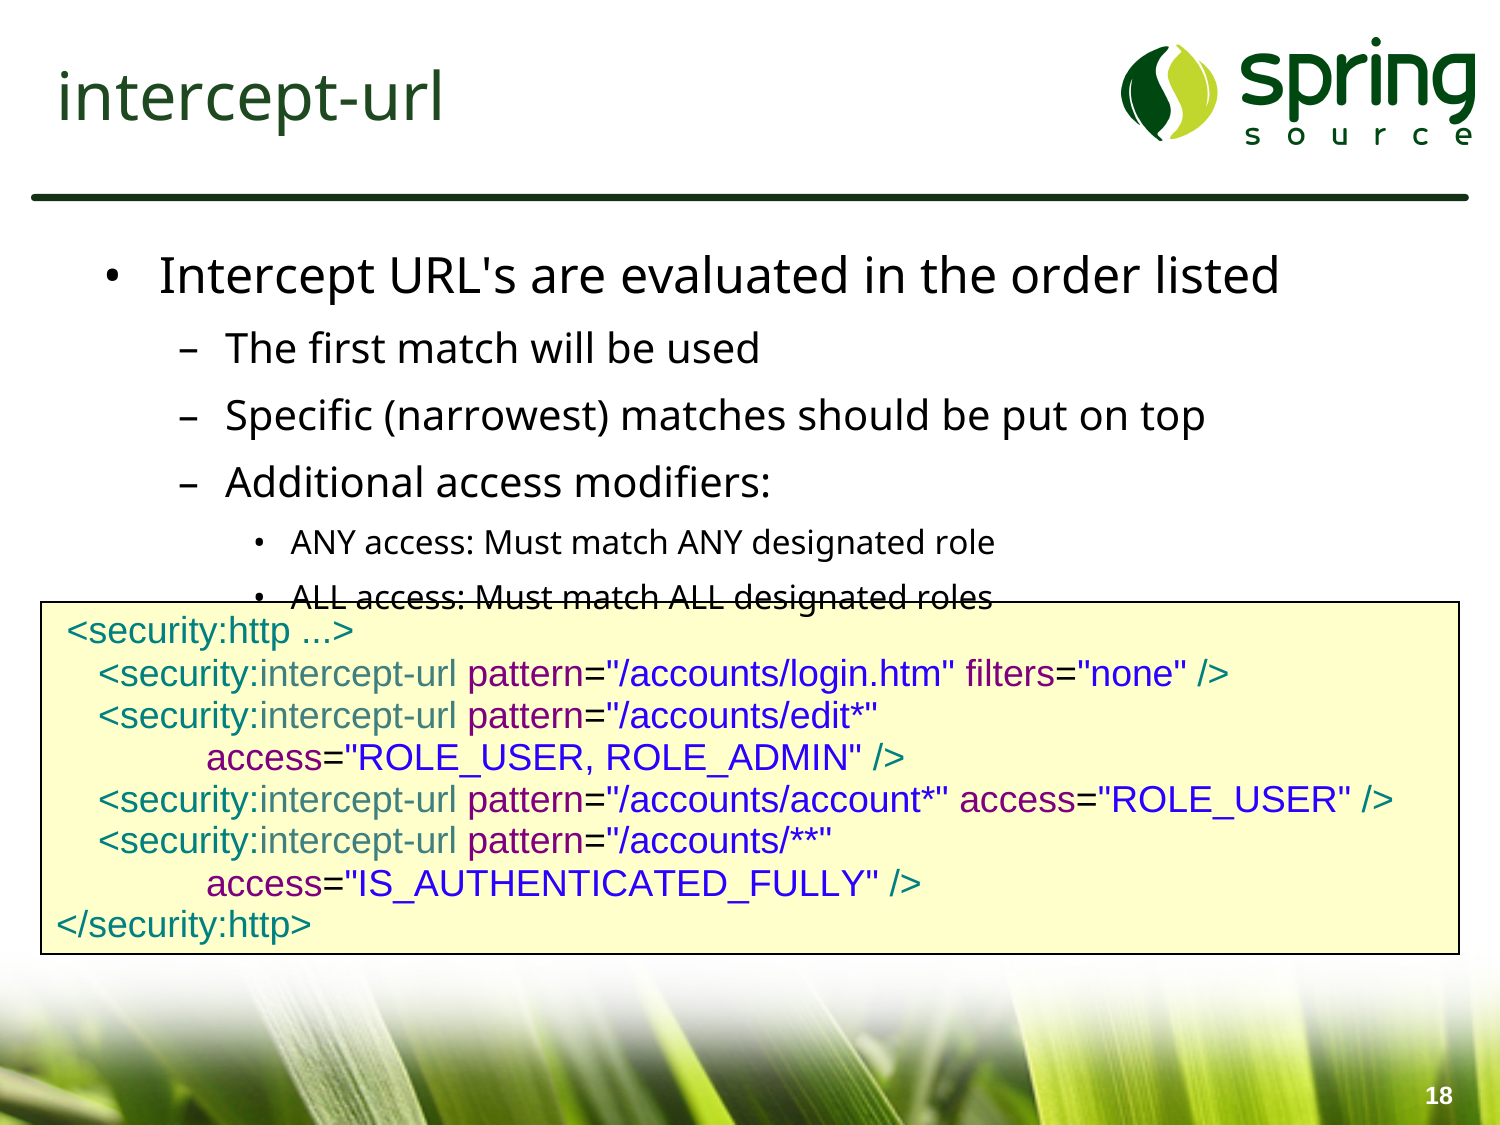

intercept-url
# Intercept URL's are evaluated in the order listed
The first match will be used
Specific (narrowest) matches should be put on top
Additional access modifiers:
ANY access: Must match ANY designated role
ALL access: Must match ALL designated roles
 <security:http ...>
 <security:intercept-url pattern="/accounts/login.htm" filters="none" />
 <security:intercept-url pattern="/accounts/edit*"
	access="ROLE_USER, ROLE_ADMIN" />
 <security:intercept-url pattern="/accounts/account*" access="ROLE_USER" />
 <security:intercept-url pattern="/accounts/**"
	access="IS_AUTHENTICATED_FULLY" />
</security:http>